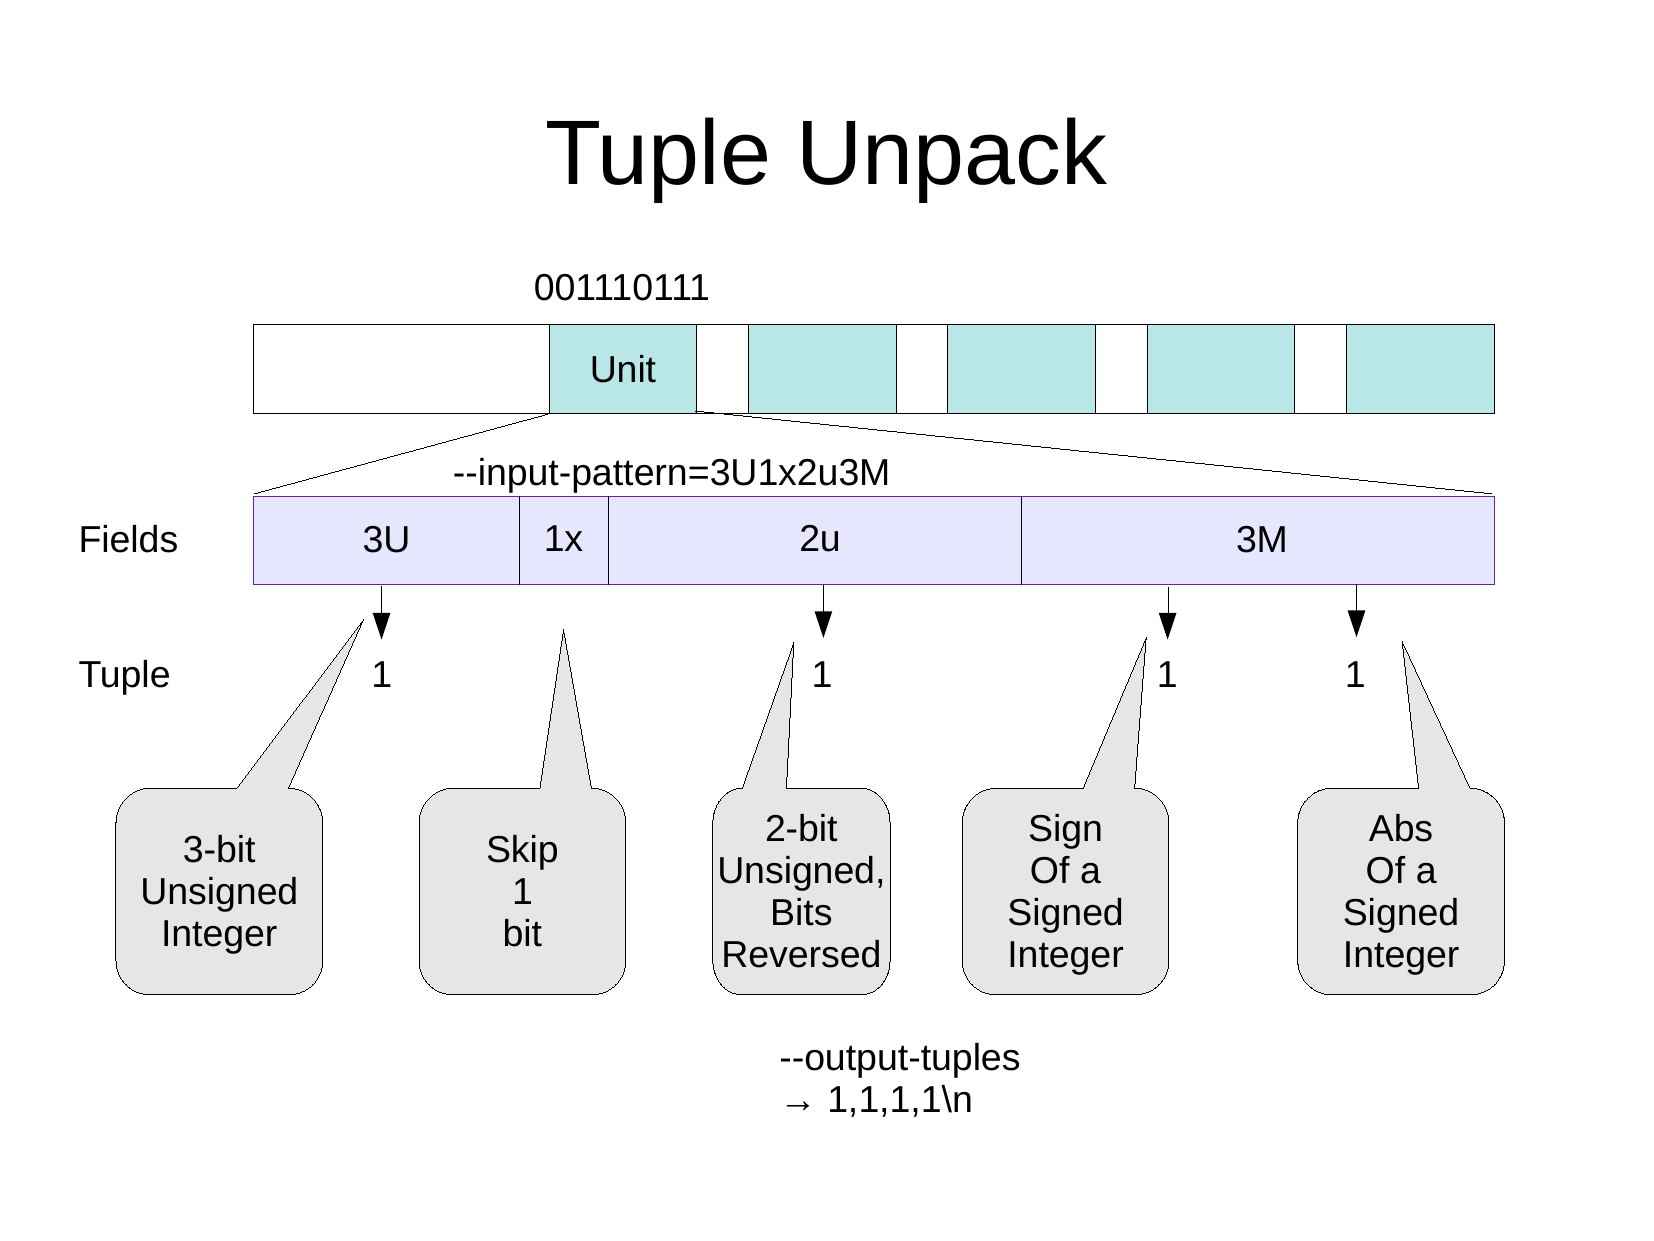

# Tuple Unpack
001110111
Unit
--input-pattern=3U1x2u3M
1x
2u
Fields
3U
3M
Tuple
1
1
1
1
3-bit
Unsigned
Integer
Skip
1
bit
2-bit
Unsigned,
Bits
Reversed
Sign
Of a
Signed
Integer
Abs
Of a
Signed
Integer
--output-tuples
→ 1,1,1,1\n